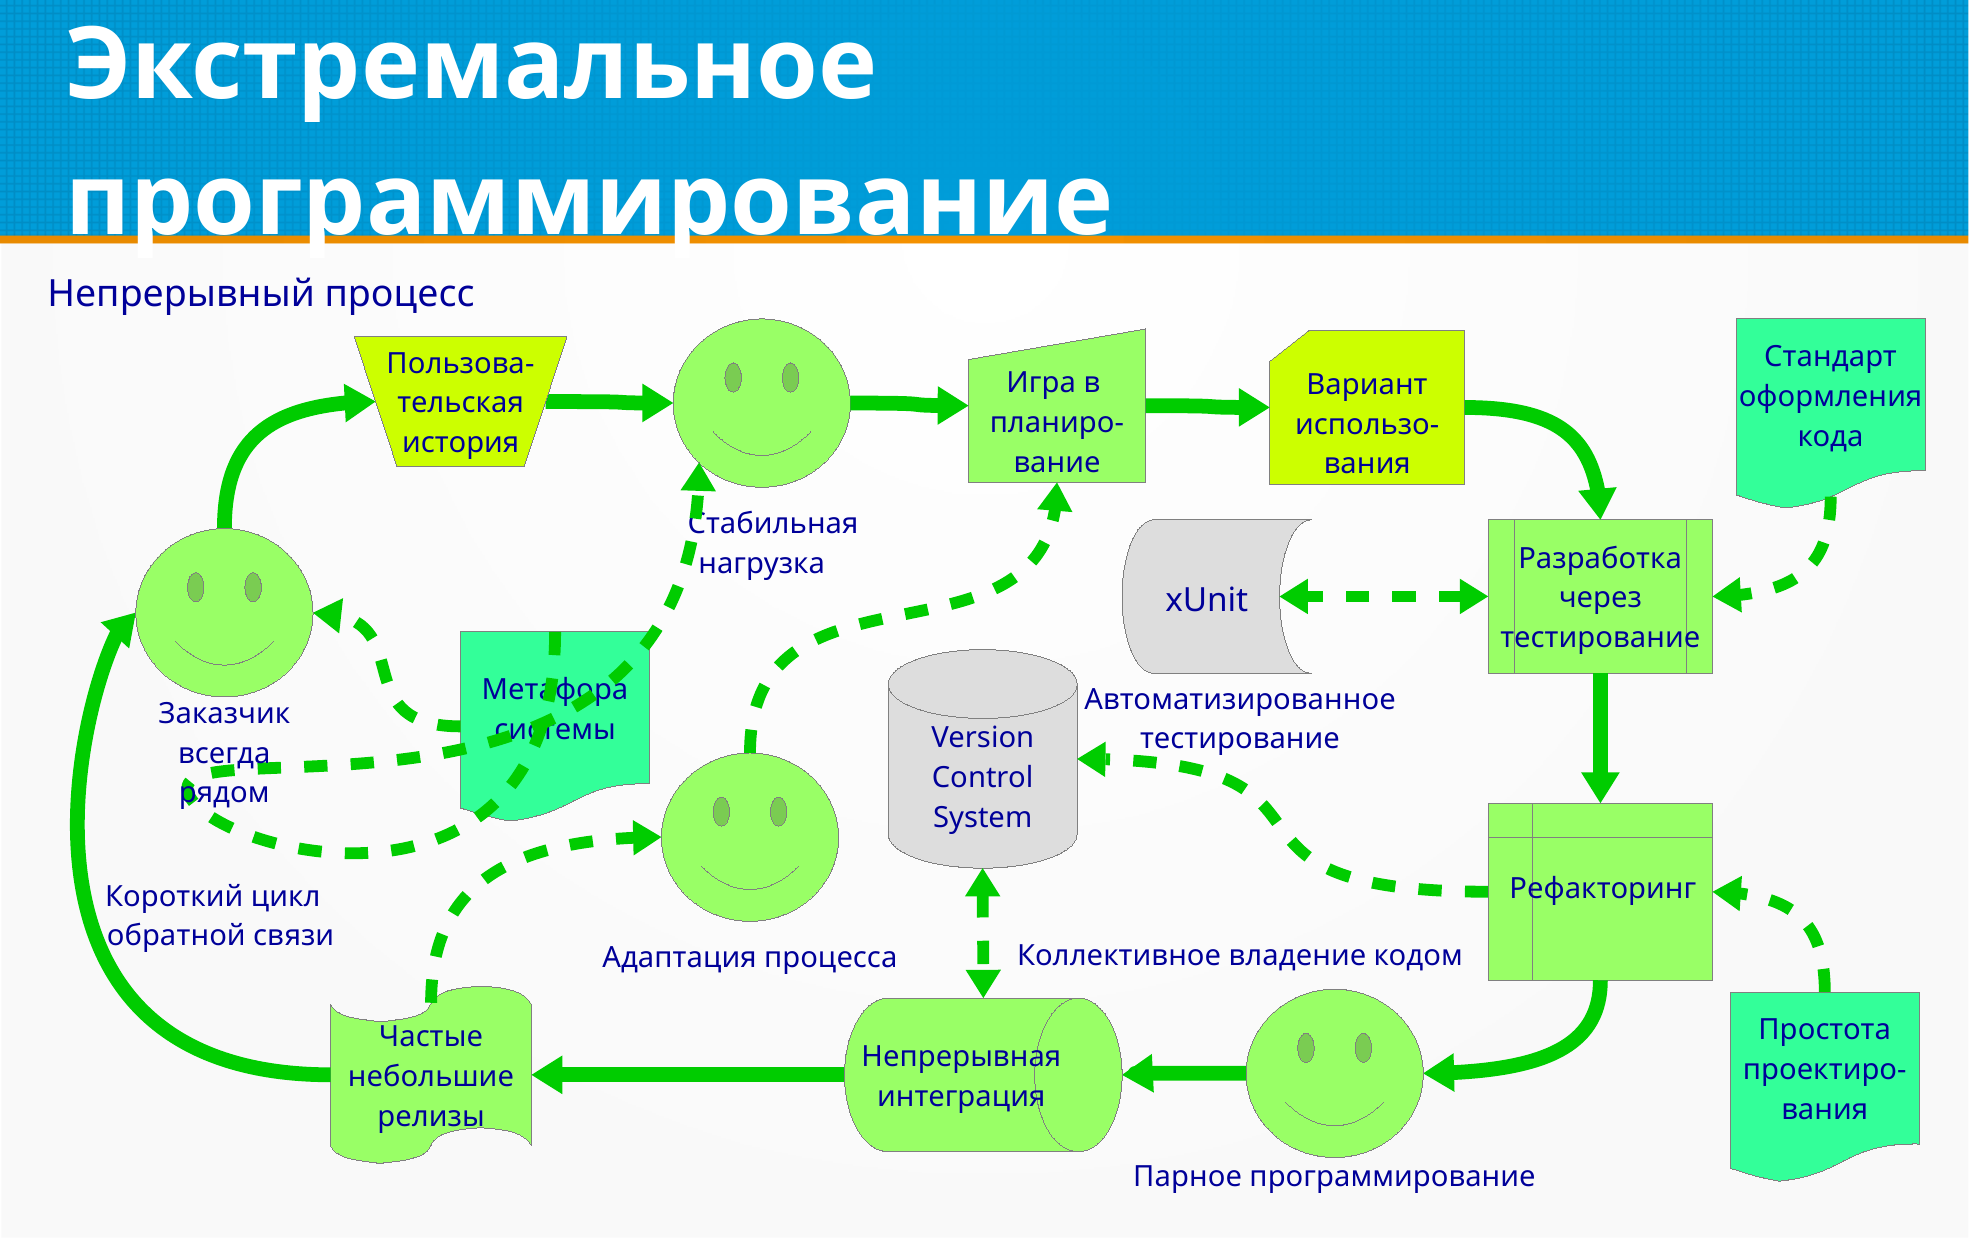

Экстремальное программирование
Непрерывный процесс
 Стабильная
нагрузка
Стандарт
оформления
кода
Игра в
планиро-
вание
Вариант
использо-
вания
Пользова-
тельская
история
xUnit
Разработка
через
тестирование
Заказчик
всегда
рядом
Метафора
системы
Version
Control
System
Автоматизированное тестирование
Адаптация процесса
Рефакторинг
Коллективное владение кодом
Частые
небольшие
релизы
Парное программирование
Простота
проектиро-
вания
Непрерывная
интеграция